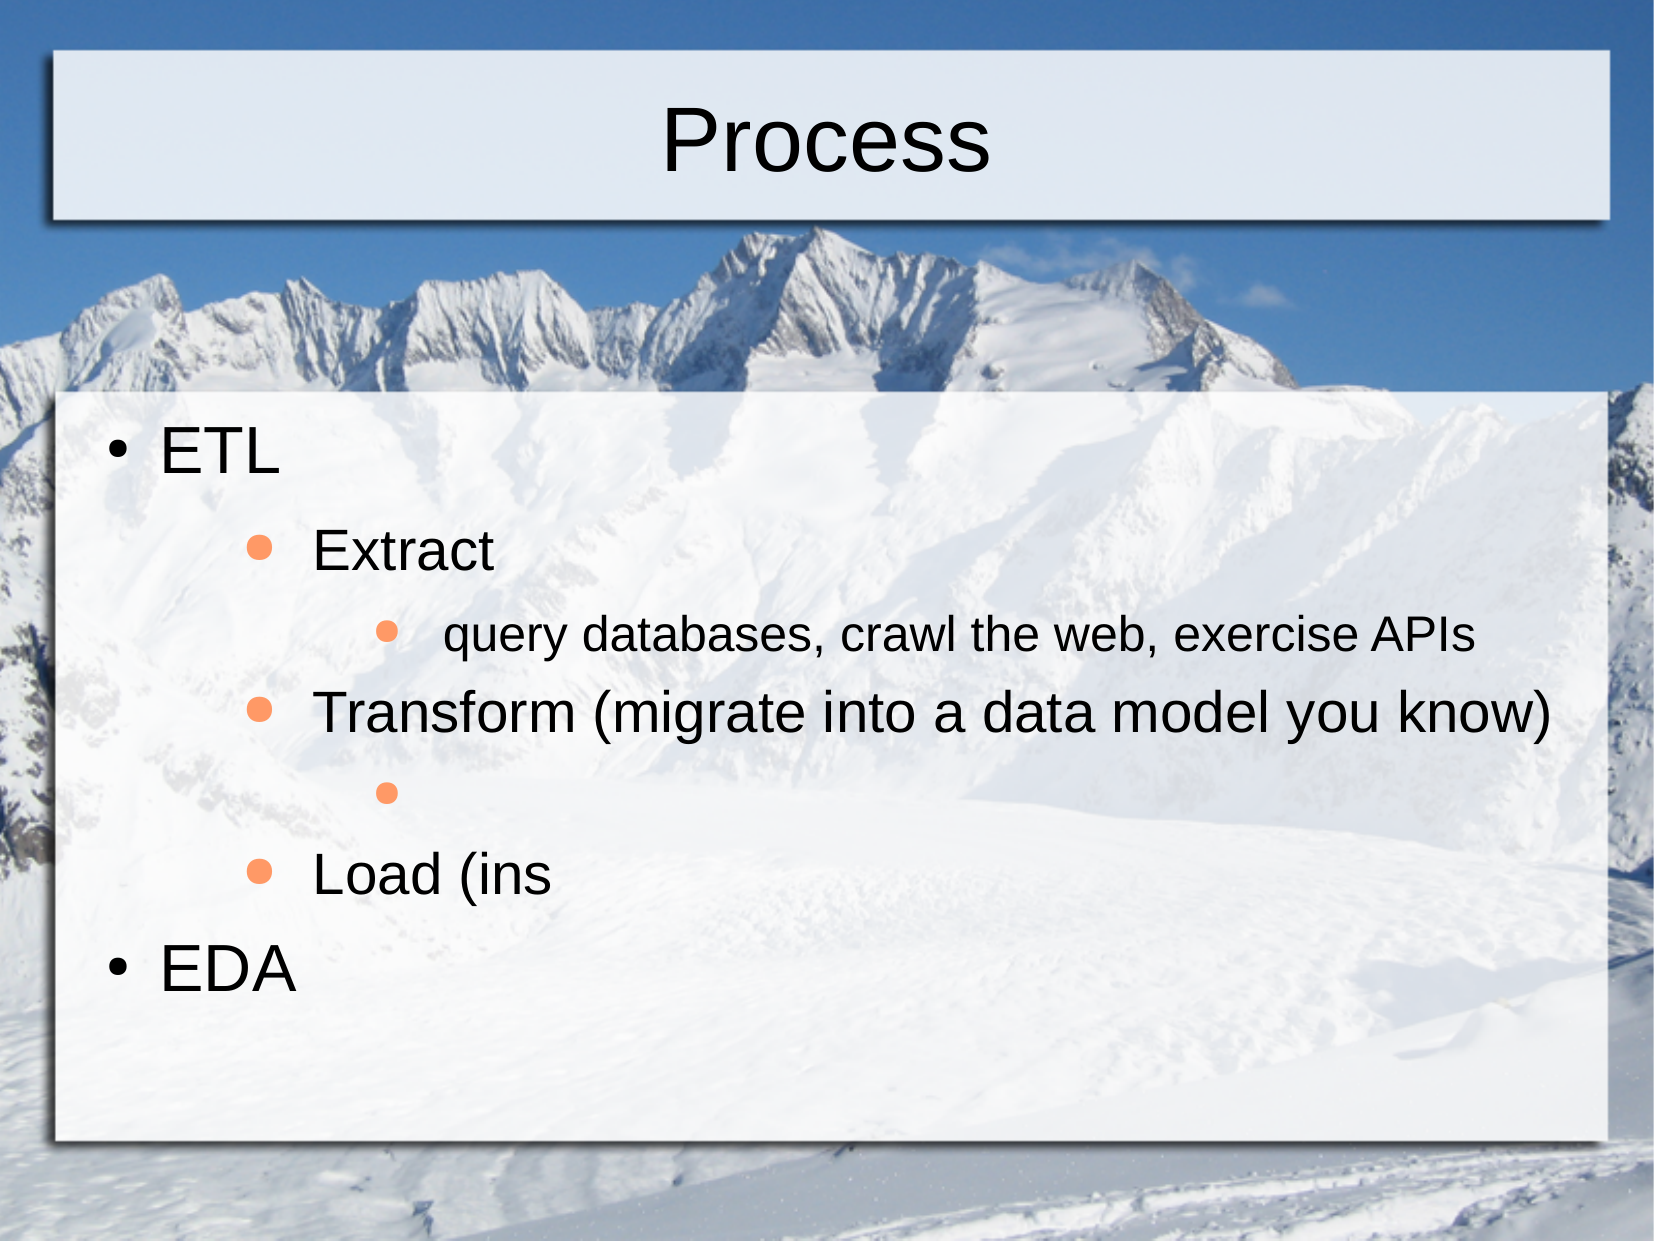

# Process
ETL
Extract
query databases, crawl the web, exercise APIs
Transform (migrate into a data model you know)
Load (ins
EDA